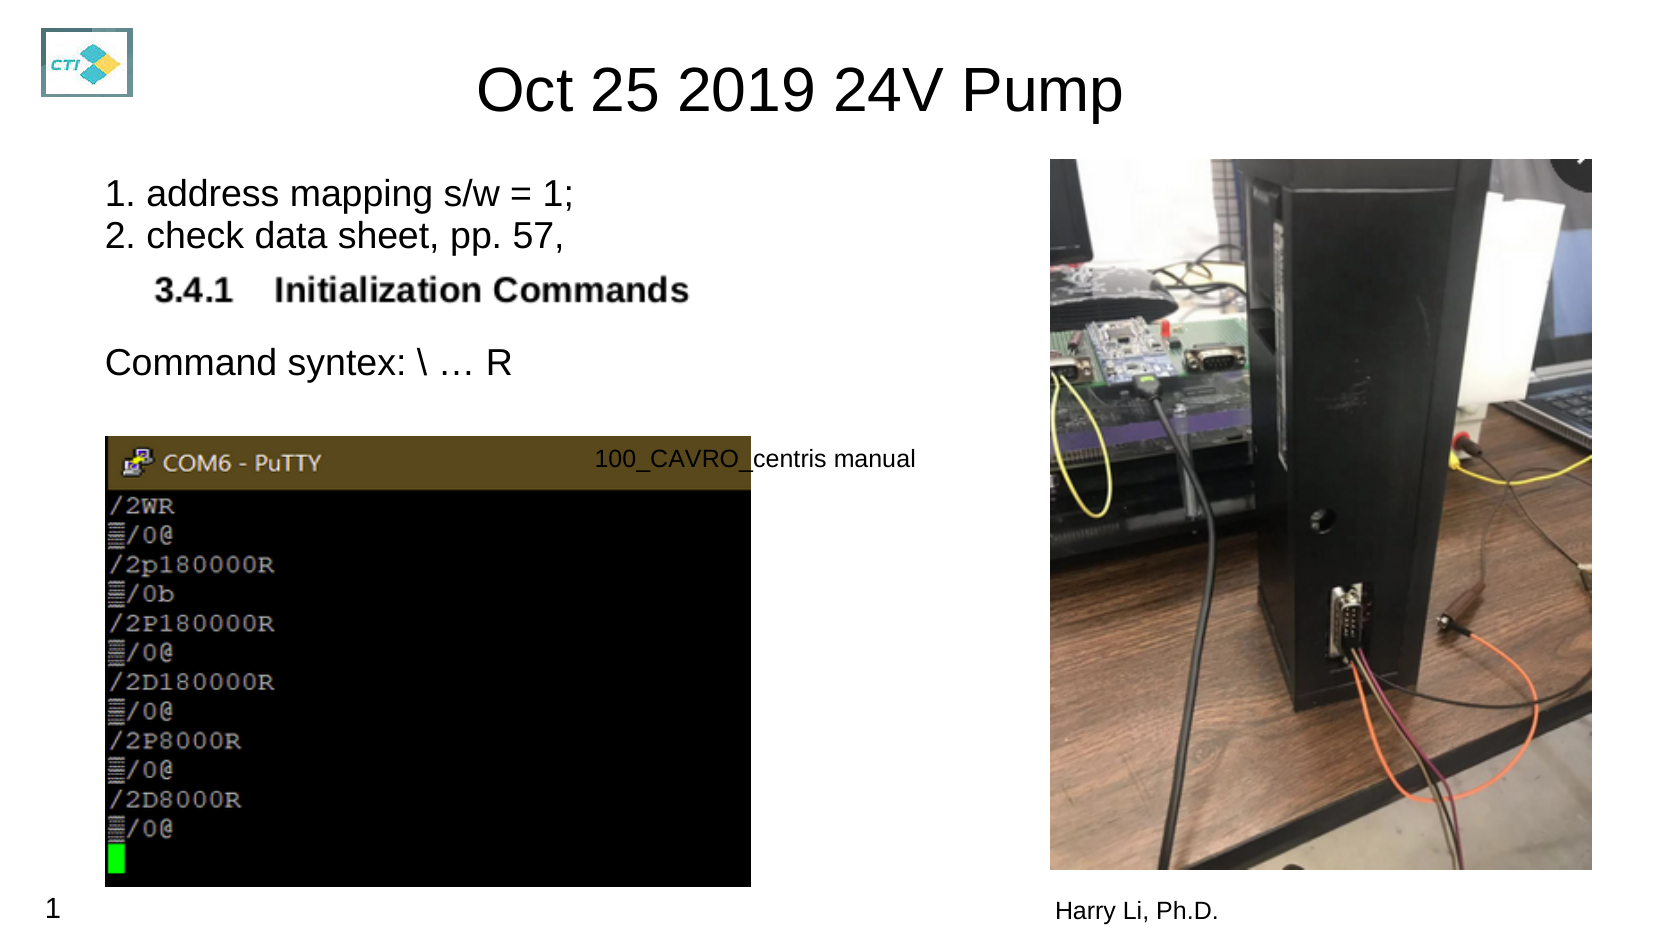

# Oct 25 2019 24V Pump
1. address mapping s/w = 1;
2. check data sheet, pp. 57,
Command syntex: \ … R
100_CAVRO_centris manual
1
Harry Li, Ph.D.